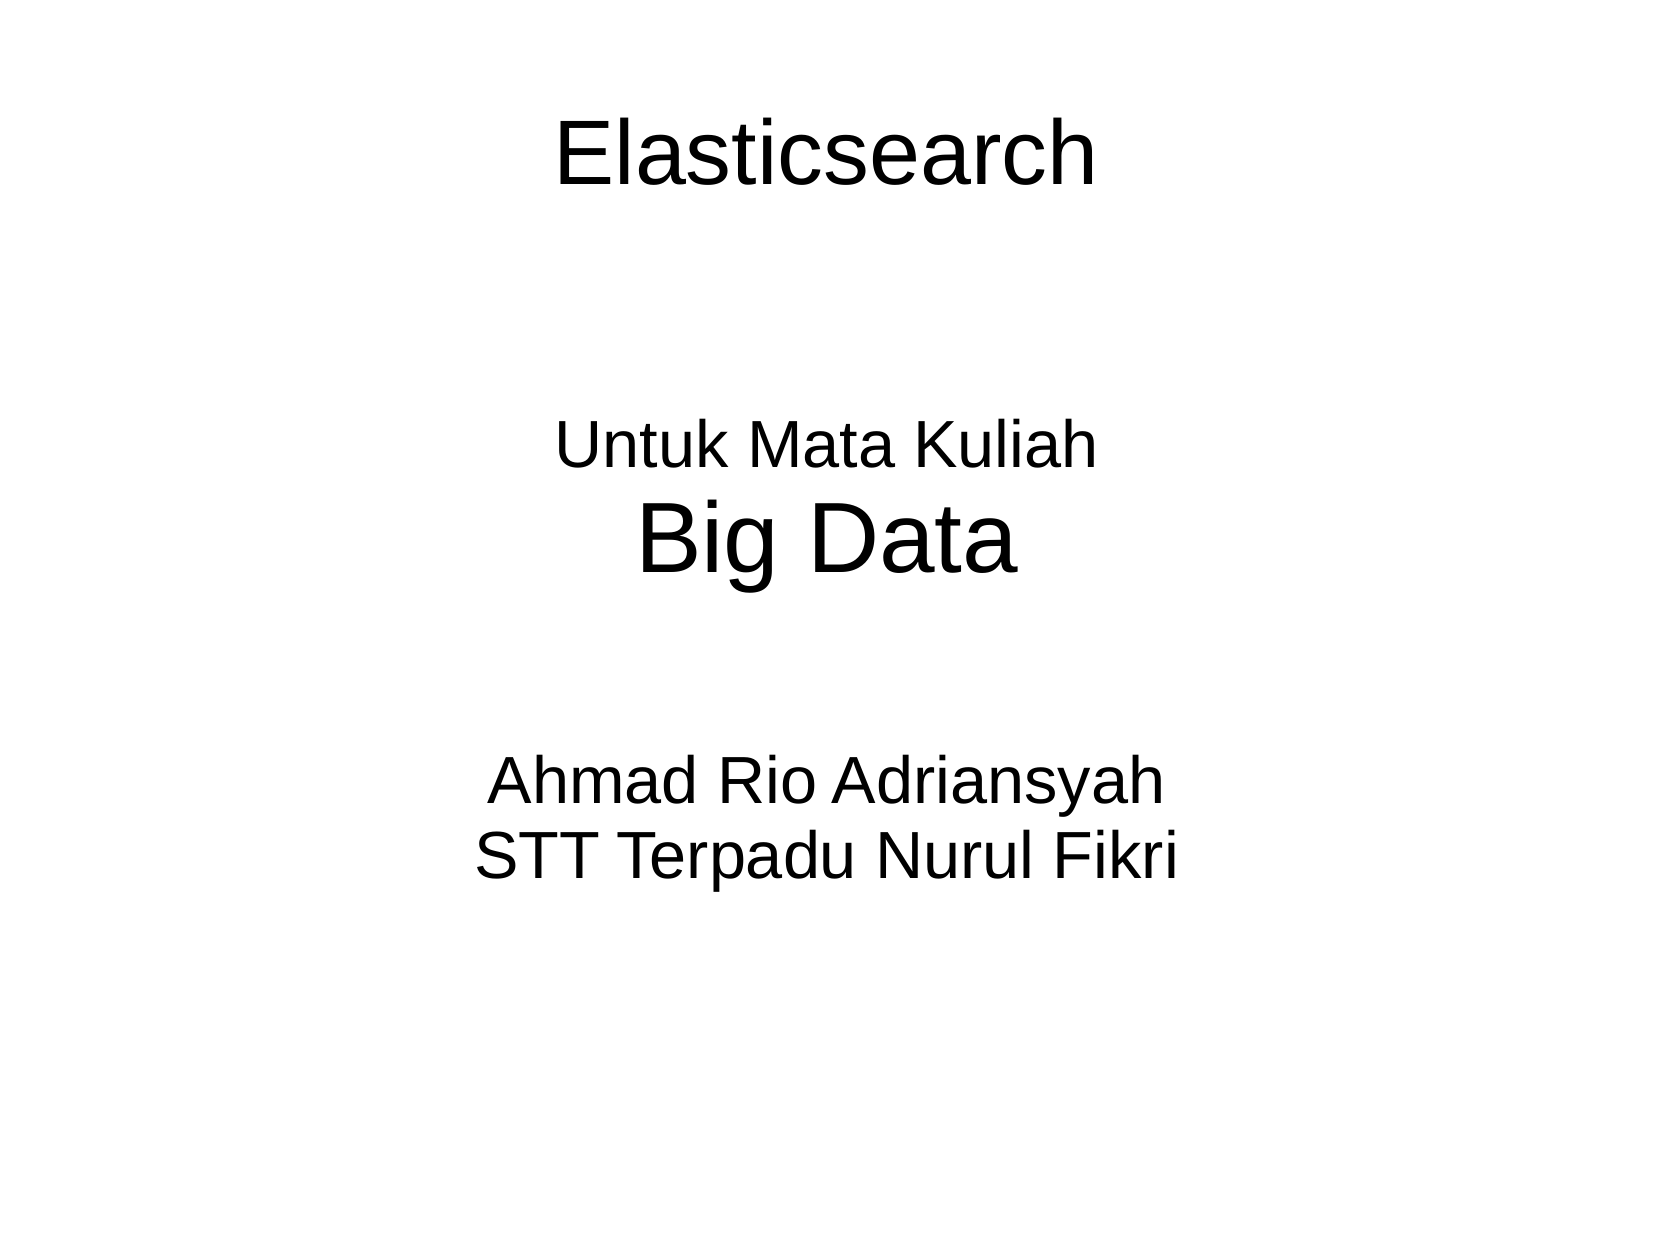

# Elasticsearch
Untuk Mata Kuliah
Big Data
Ahmad Rio Adriansyah
STT Terpadu Nurul Fikri